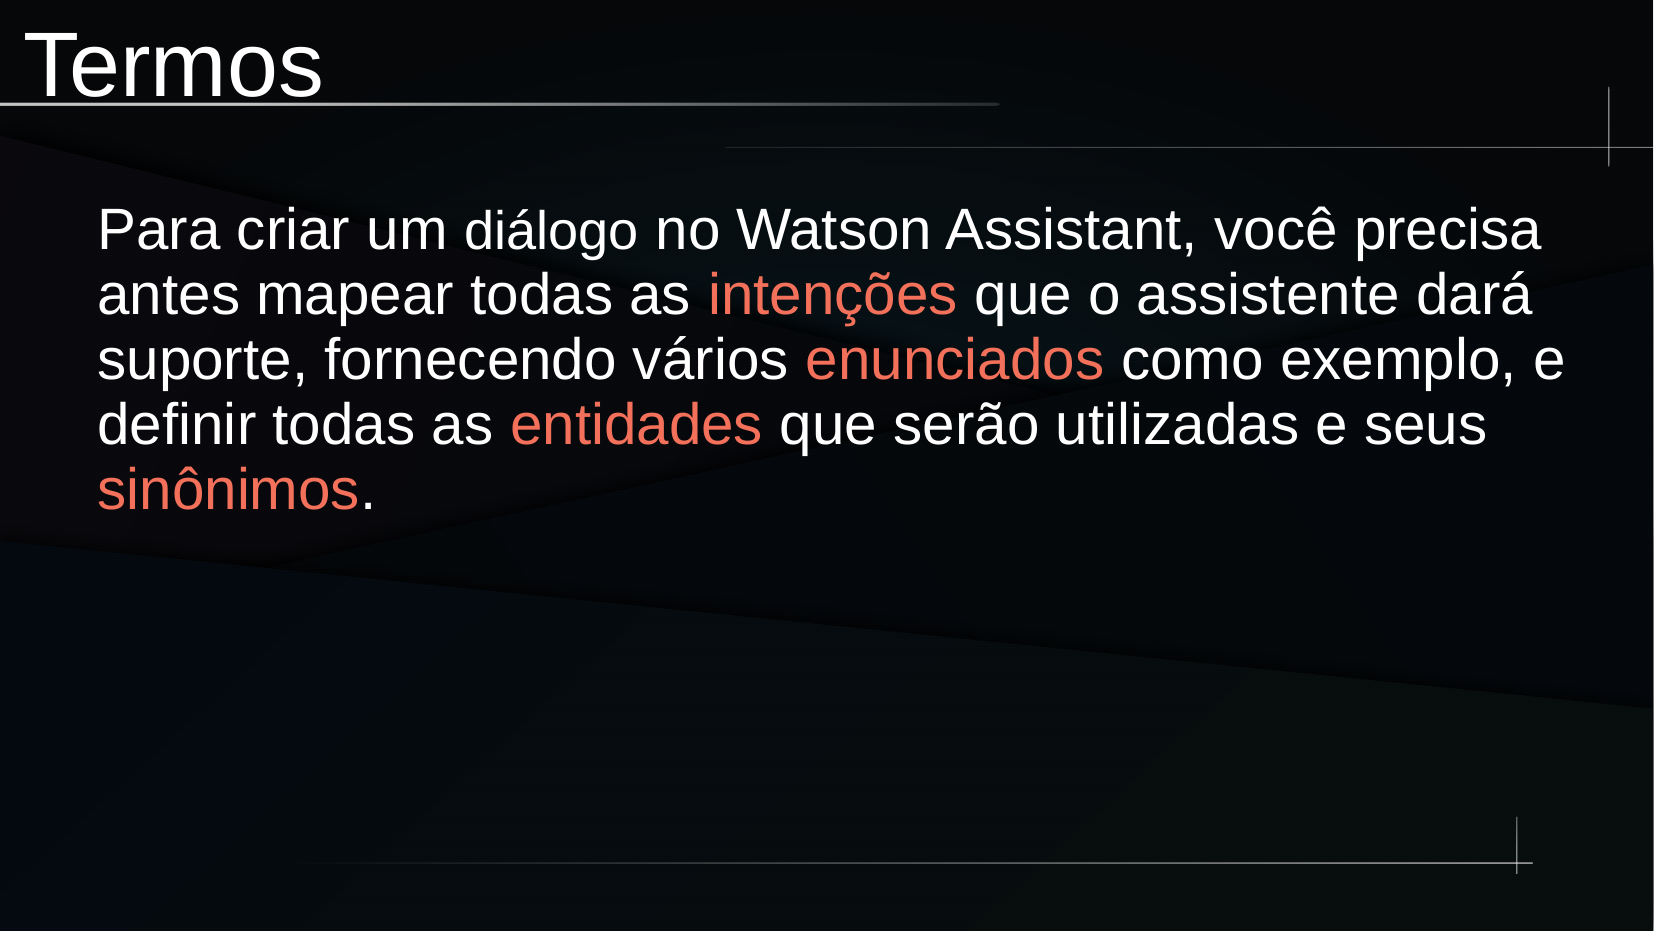

# Termos
Para criar um diálogo no Watson Assistant, você precisa antes mapear todas as intenções que o assistente dará suporte, fornecendo vários enunciados como exemplo, e definir todas as entidades que serão utilizadas e seus sinônimos.